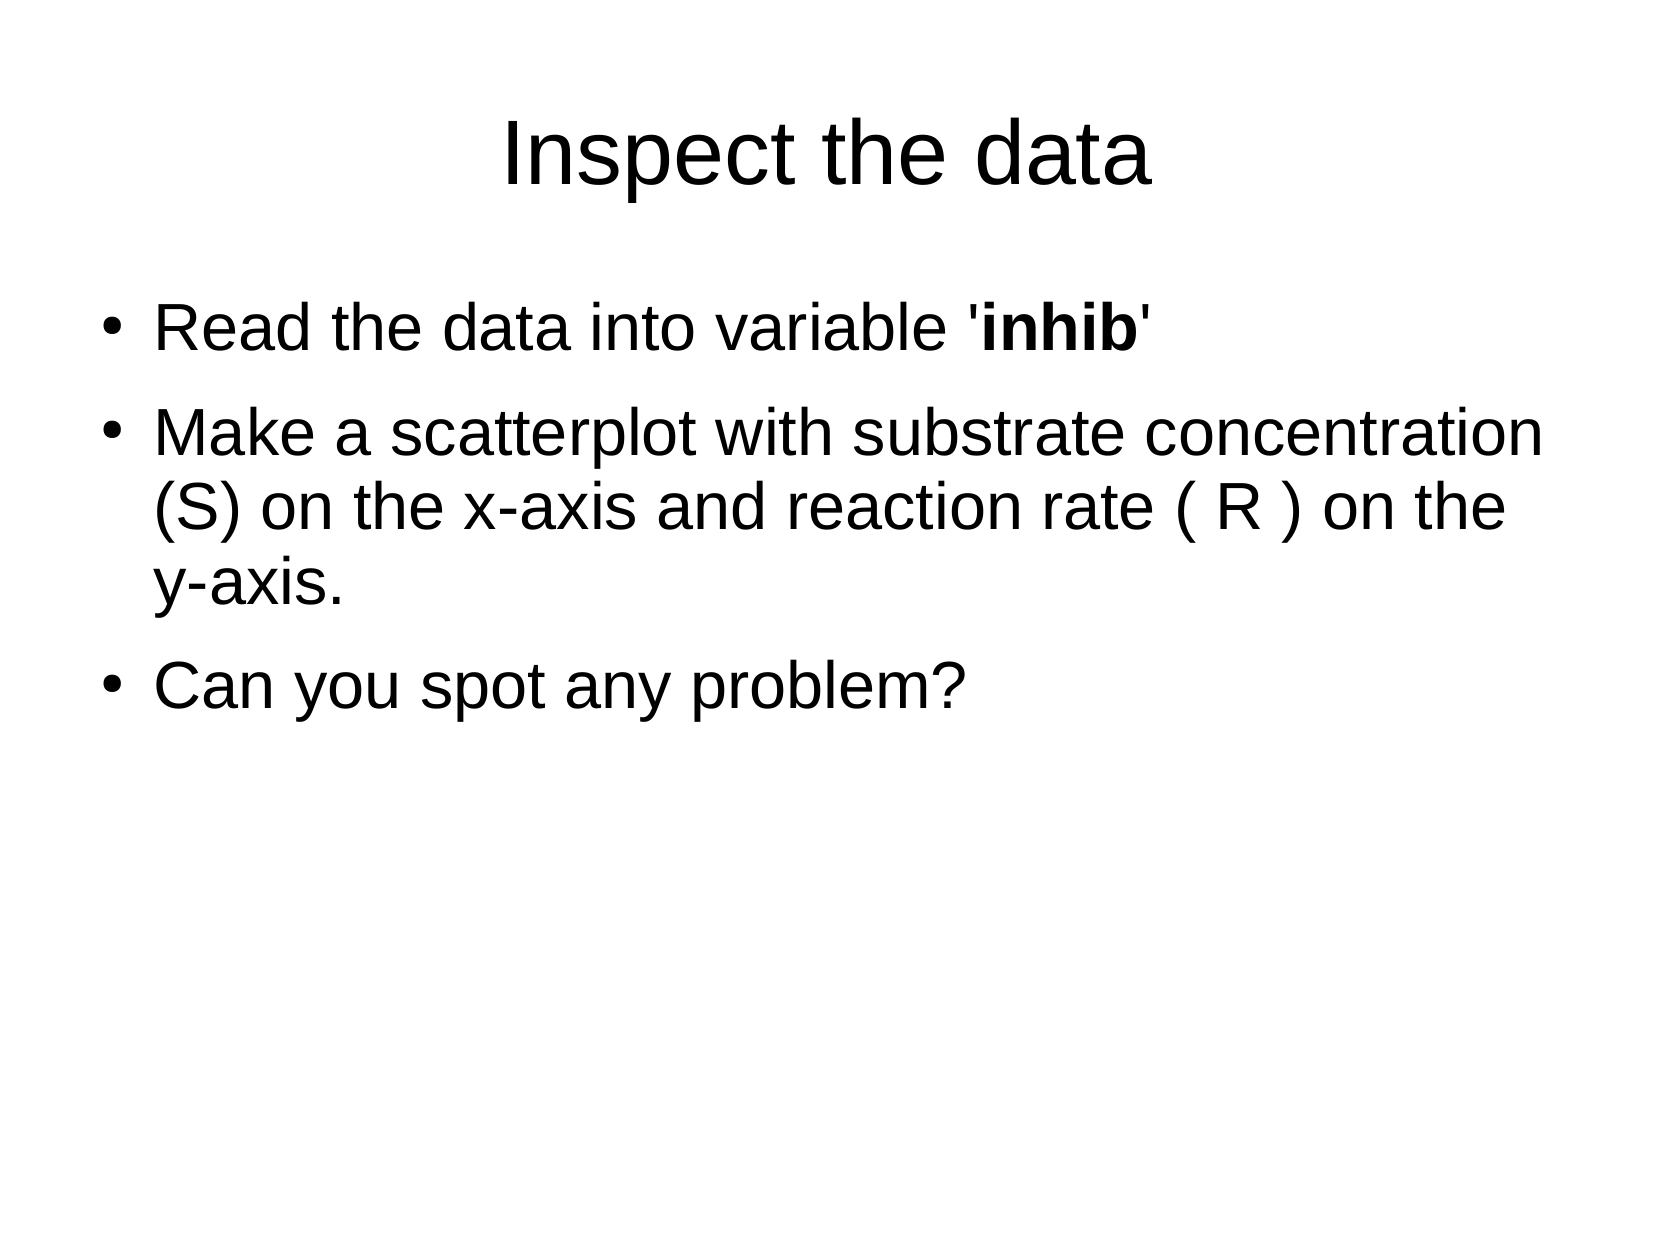

# Inspect the data
Read the data into variable 'inhib'
Make a scatterplot with substrate concentration (S) on the x-axis and reaction rate ( R ) on the y-axis.
Can you spot any problem?